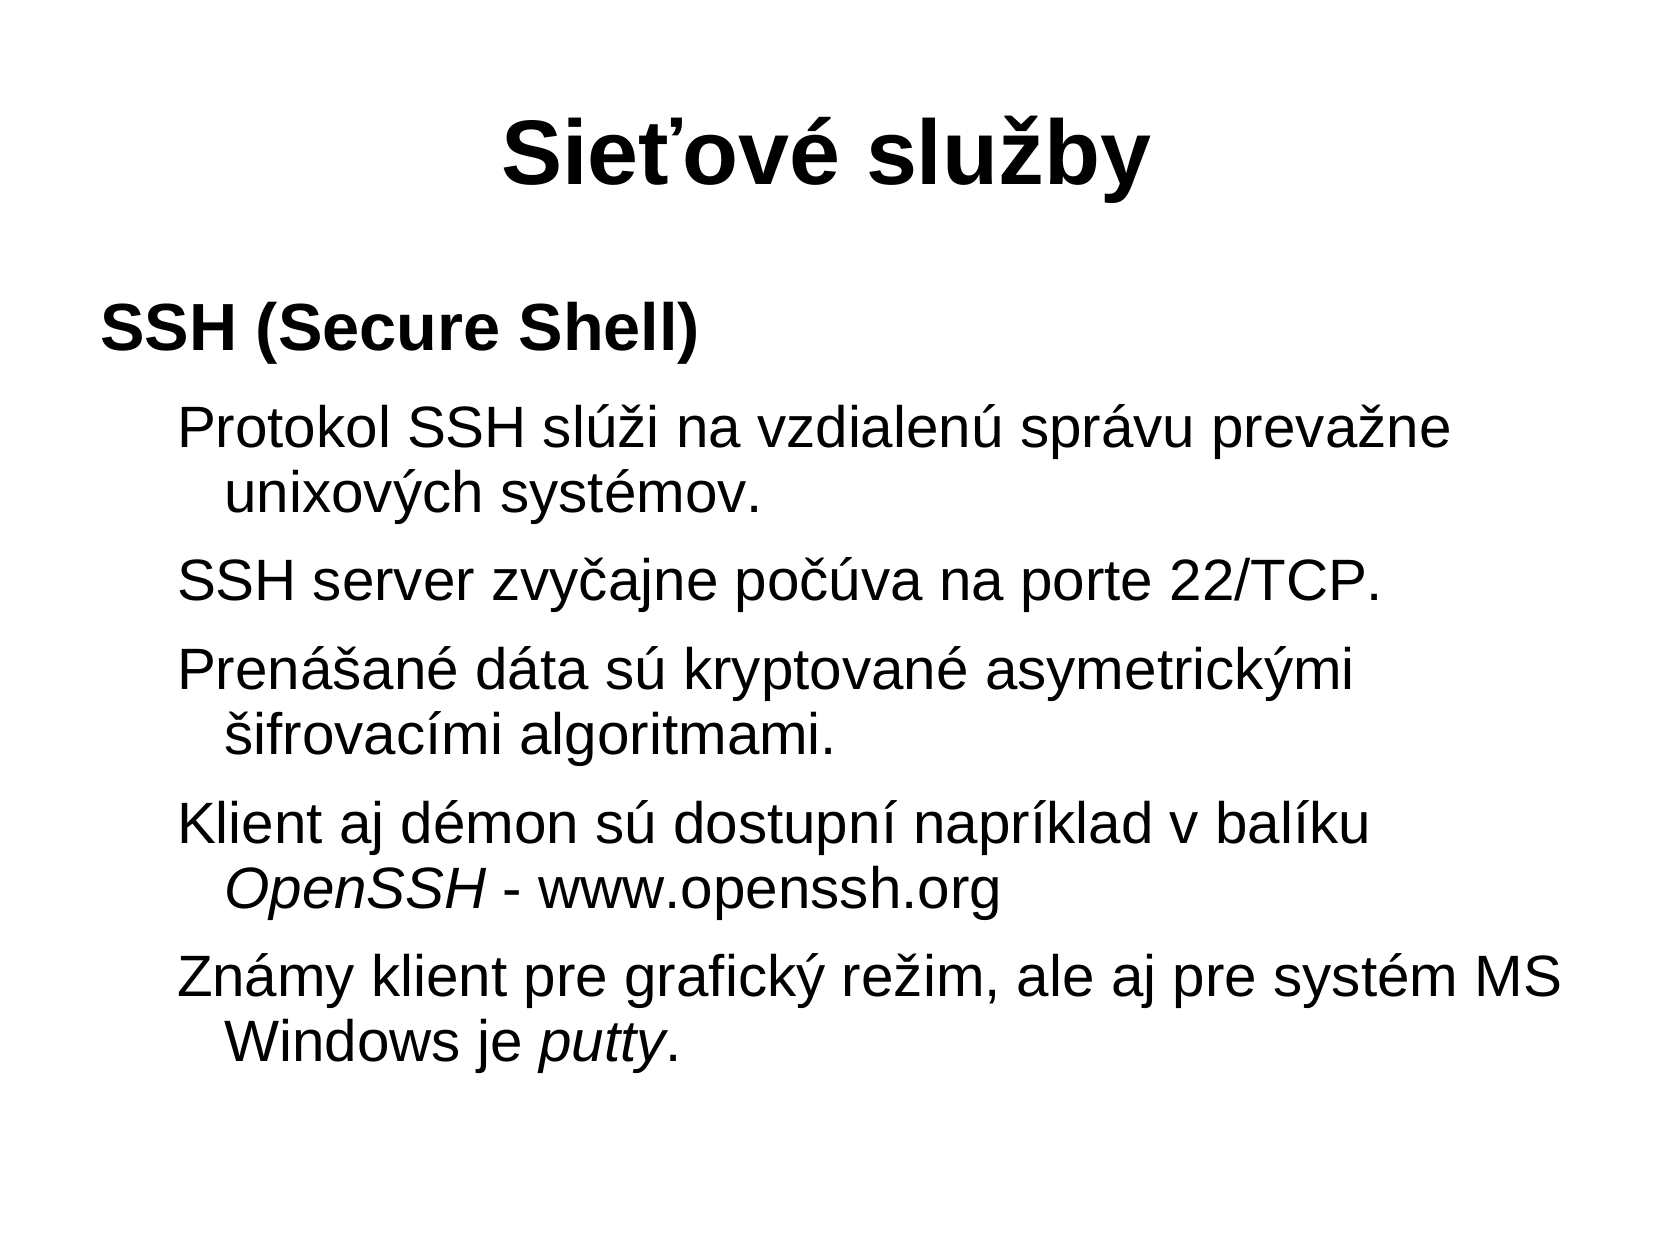

# Sieťové služby
SSH (Secure Shell)
Protokol SSH slúži na vzdialenú správu prevažne unixových systémov.
SSH server zvyčajne počúva na porte 22/TCP.
Prenášané dáta sú kryptované asymetrickými šifrovacími algoritmami.
Klient aj démon sú dostupní napríklad v balíku OpenSSH - www.openssh.org
Známy klient pre grafický režim, ale aj pre systém MS Windows je putty.